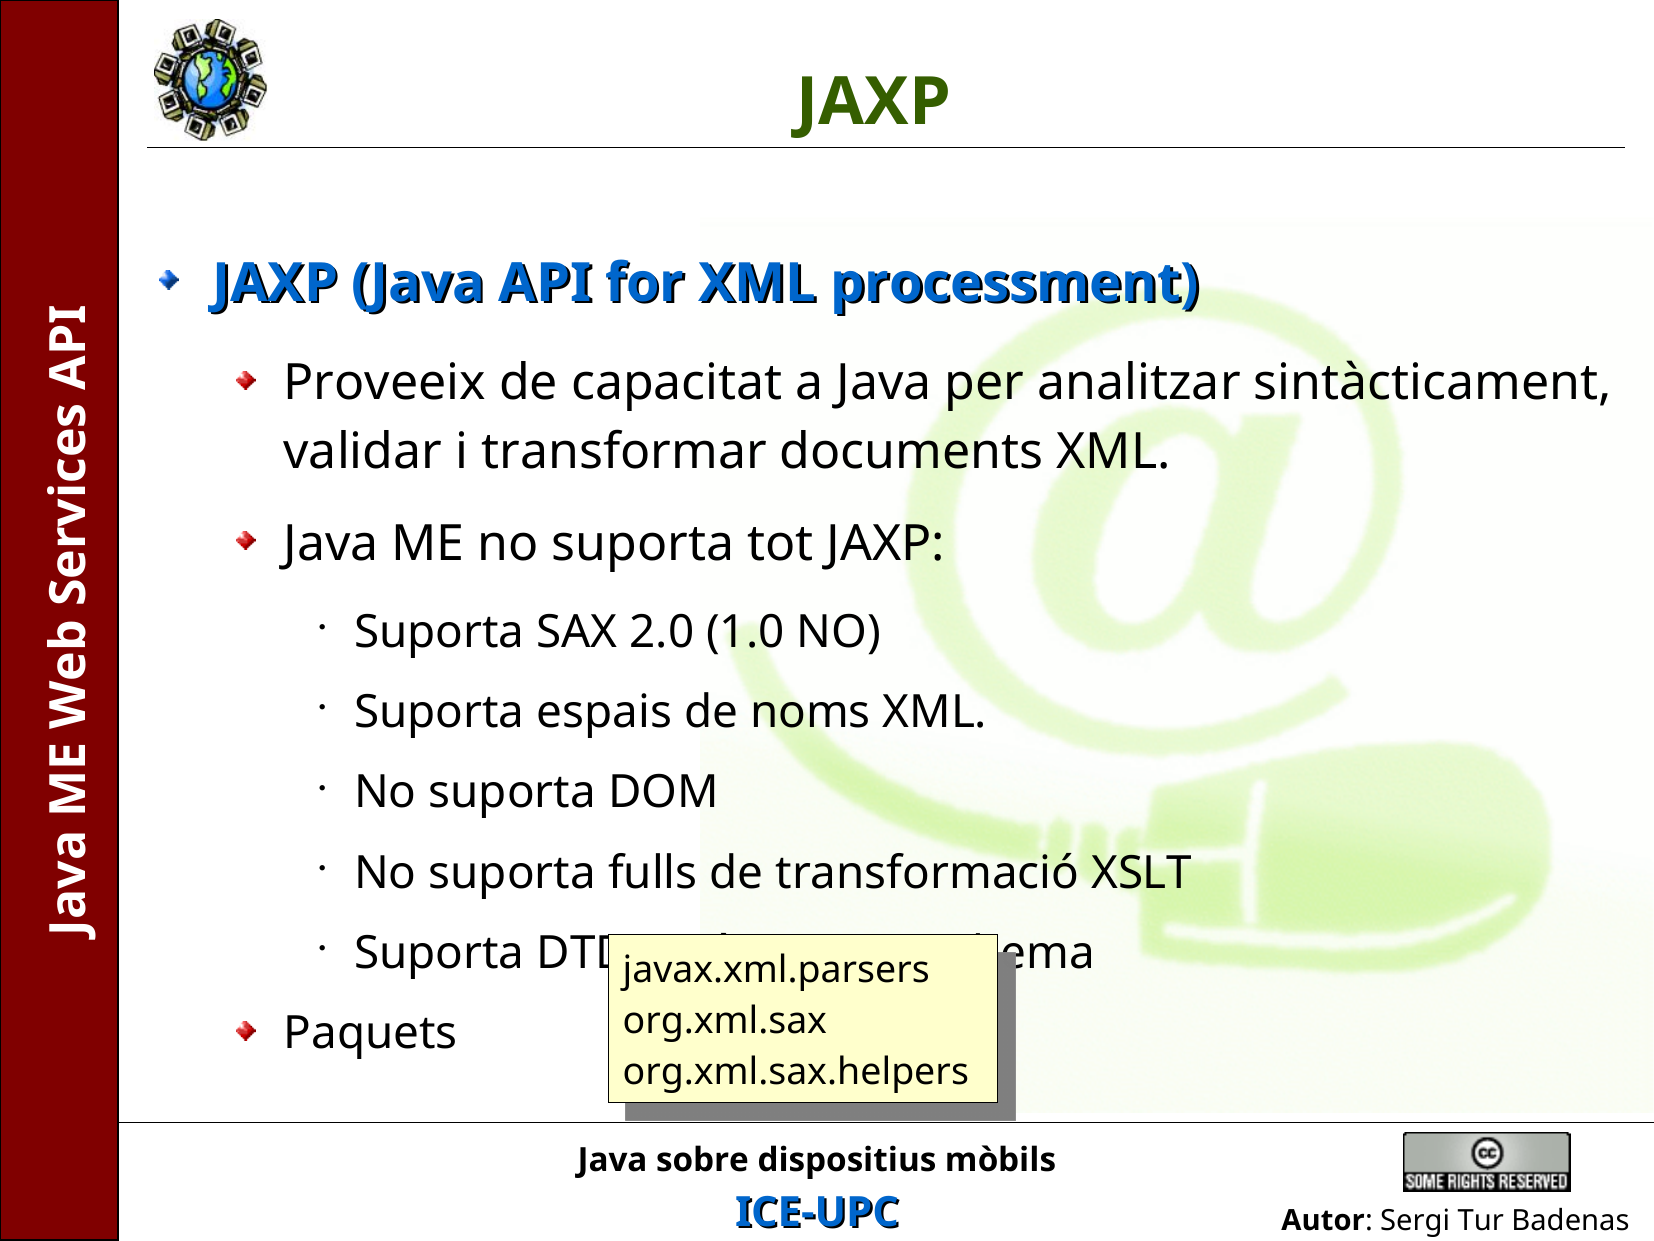

# JAXP
JAXP (Java API for XML processment)
Proveeix de capacitat a Java per analitzar sintàcticament, validar i transformar documents XML.
Java ME no suporta tot JAXP:
Suporta SAX 2.0 (1.0 NO)
Suporta espais de noms XML.
No suporta DOM
No suporta fulls de transformació XSLT
Suporta DTD però no XML Schema
Paquets
javax.xml.parsers
org.xml.sax
org.xml.sax.helpers